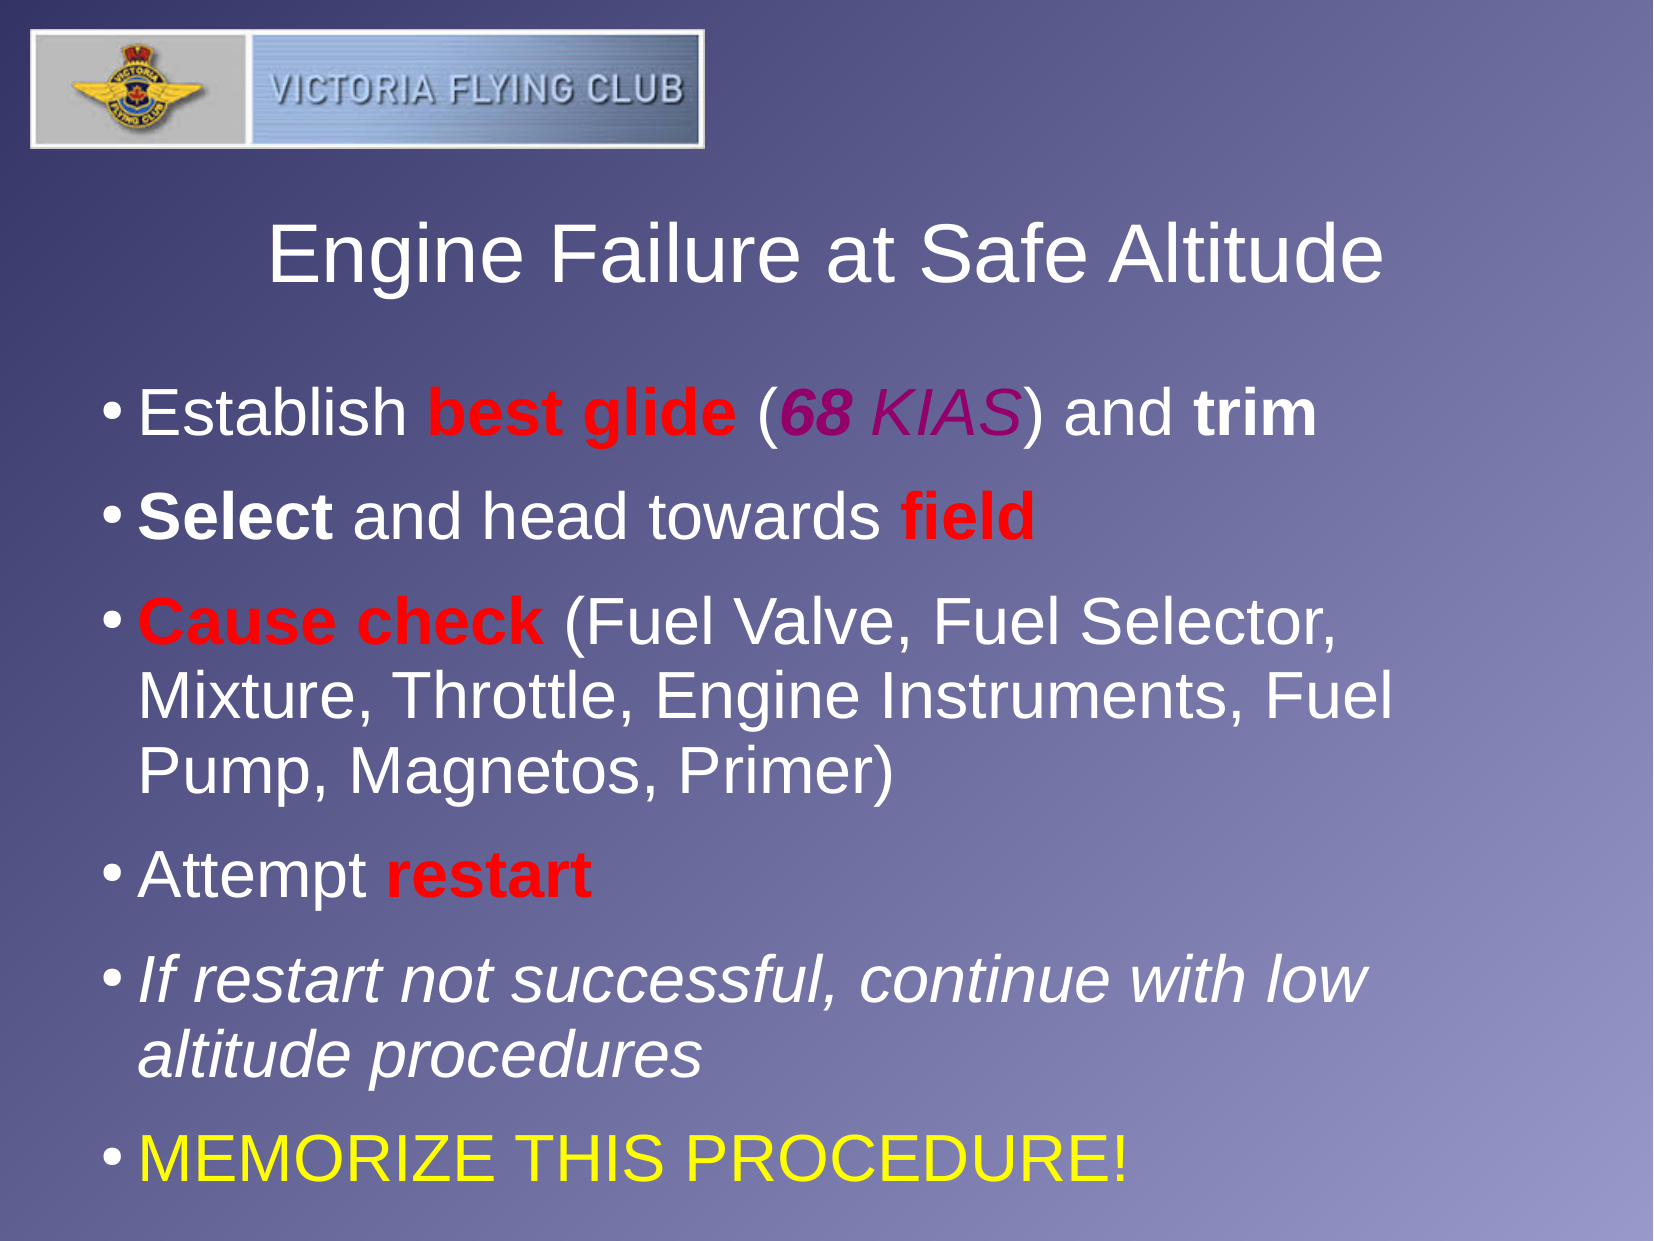

# Engine Failure at Safe Altitude
Establish best glide (68 KIAS) and trim
Select and head towards field
Cause check (Fuel Valve, Fuel Selector, Mixture, Throttle, Engine Instruments, Fuel Pump, Magnetos, Primer)
Attempt restart
If restart not successful, continue with low altitude procedures
MEMORIZE THIS PROCEDURE!